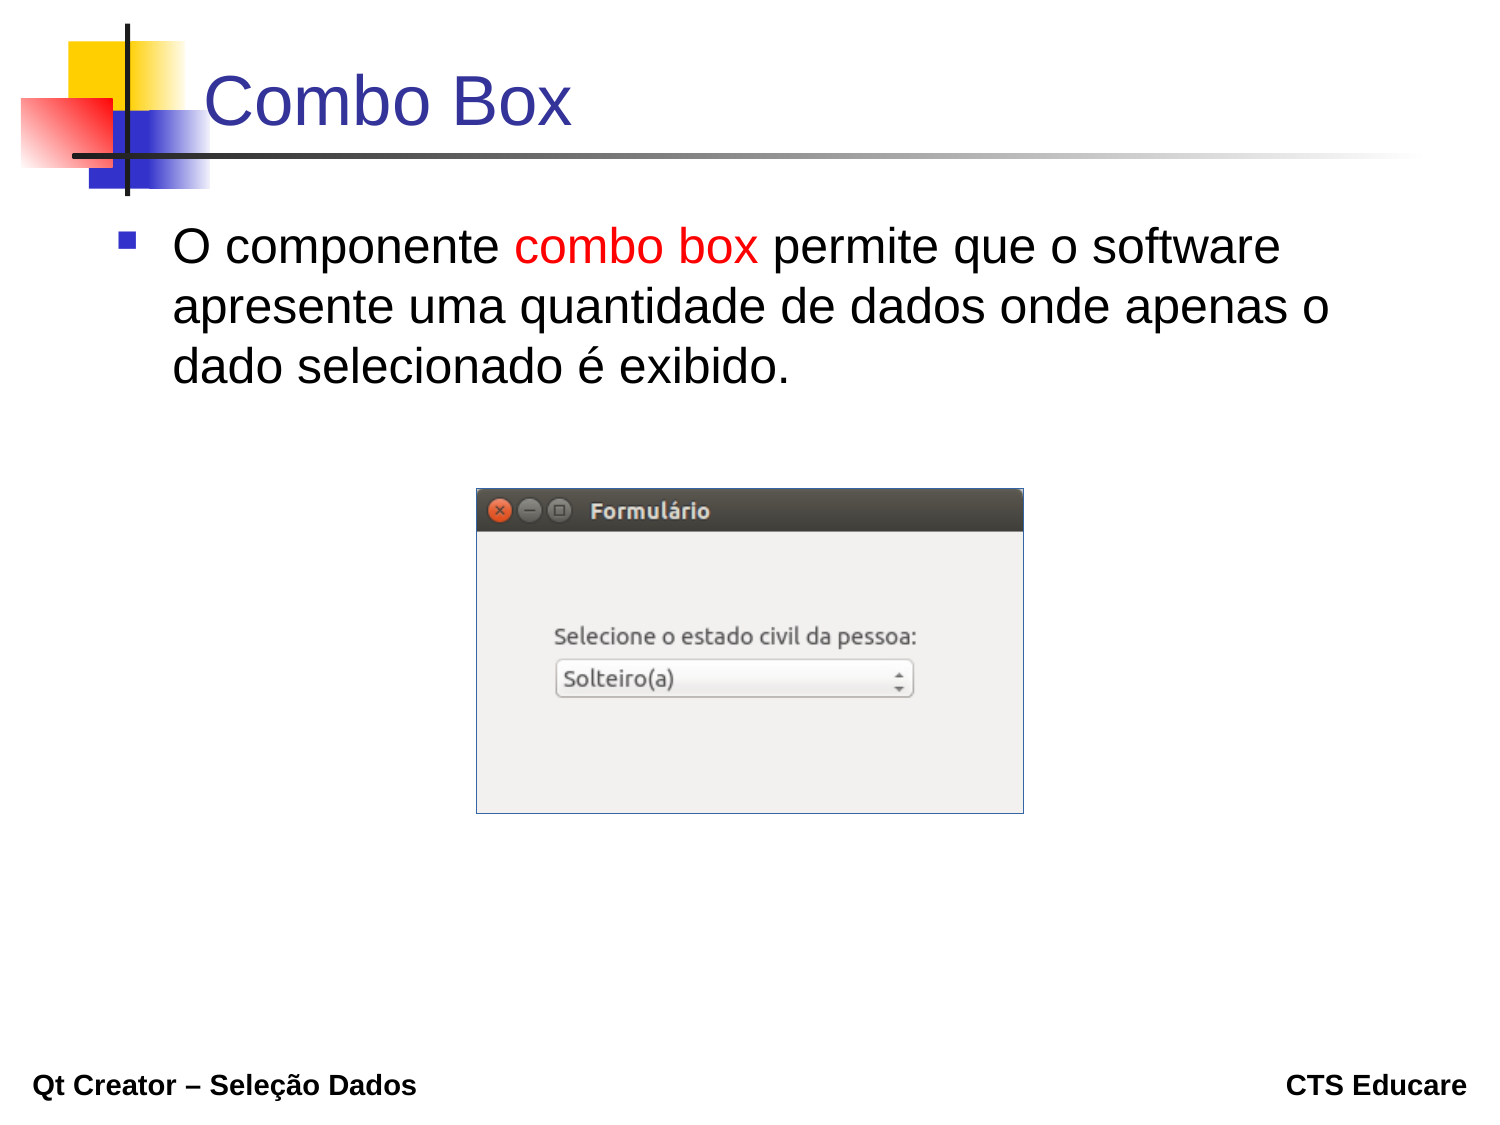

# Combo Box
O componente combo box permite que o software apresente uma quantidade de dados onde apenas o dado selecionado é exibido.